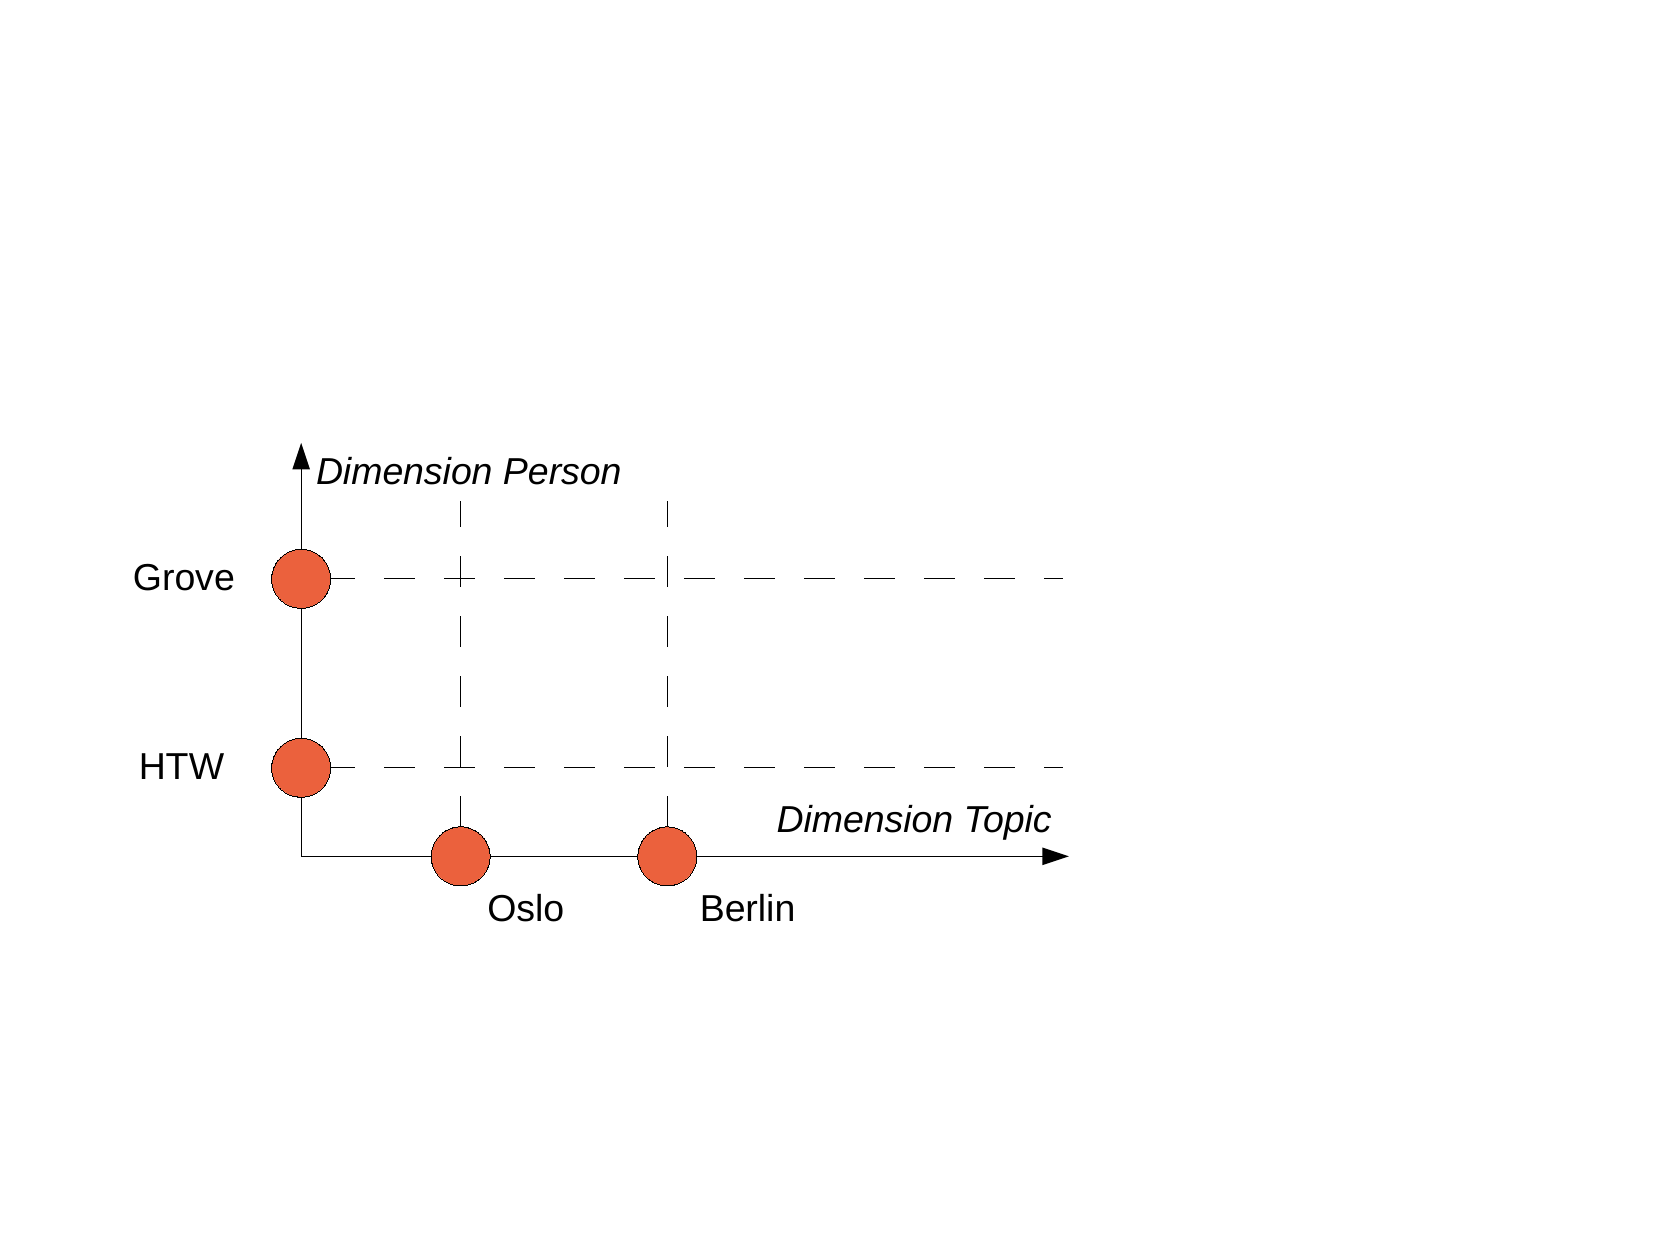

Dimension Person
Grove
HTW
Dimension Topic
Oslo
Berlin